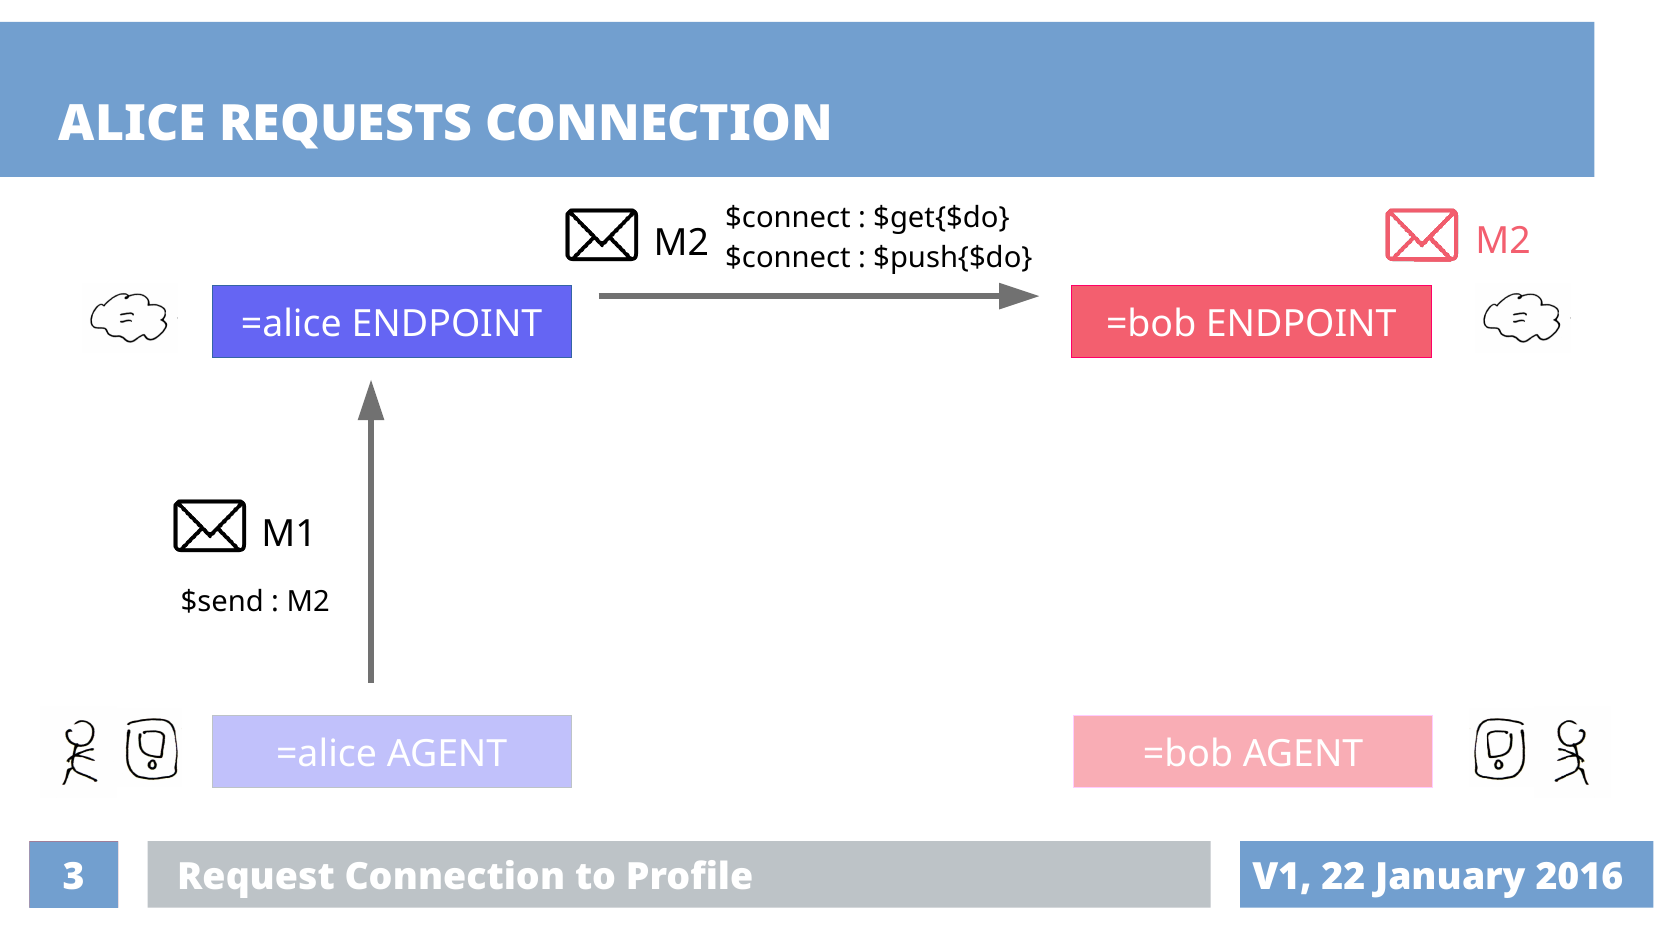

# ALICE REQUESTS CONNECTION
$connect : $get{$do}
$connect : $push{$do}
M2
M2
=alice ENDPOINT
=bob ENDPOINT
M1
$send : M2
=alice AGENT
=bob AGENT
3
Request Connection to Profile
V1, 22 January 2016